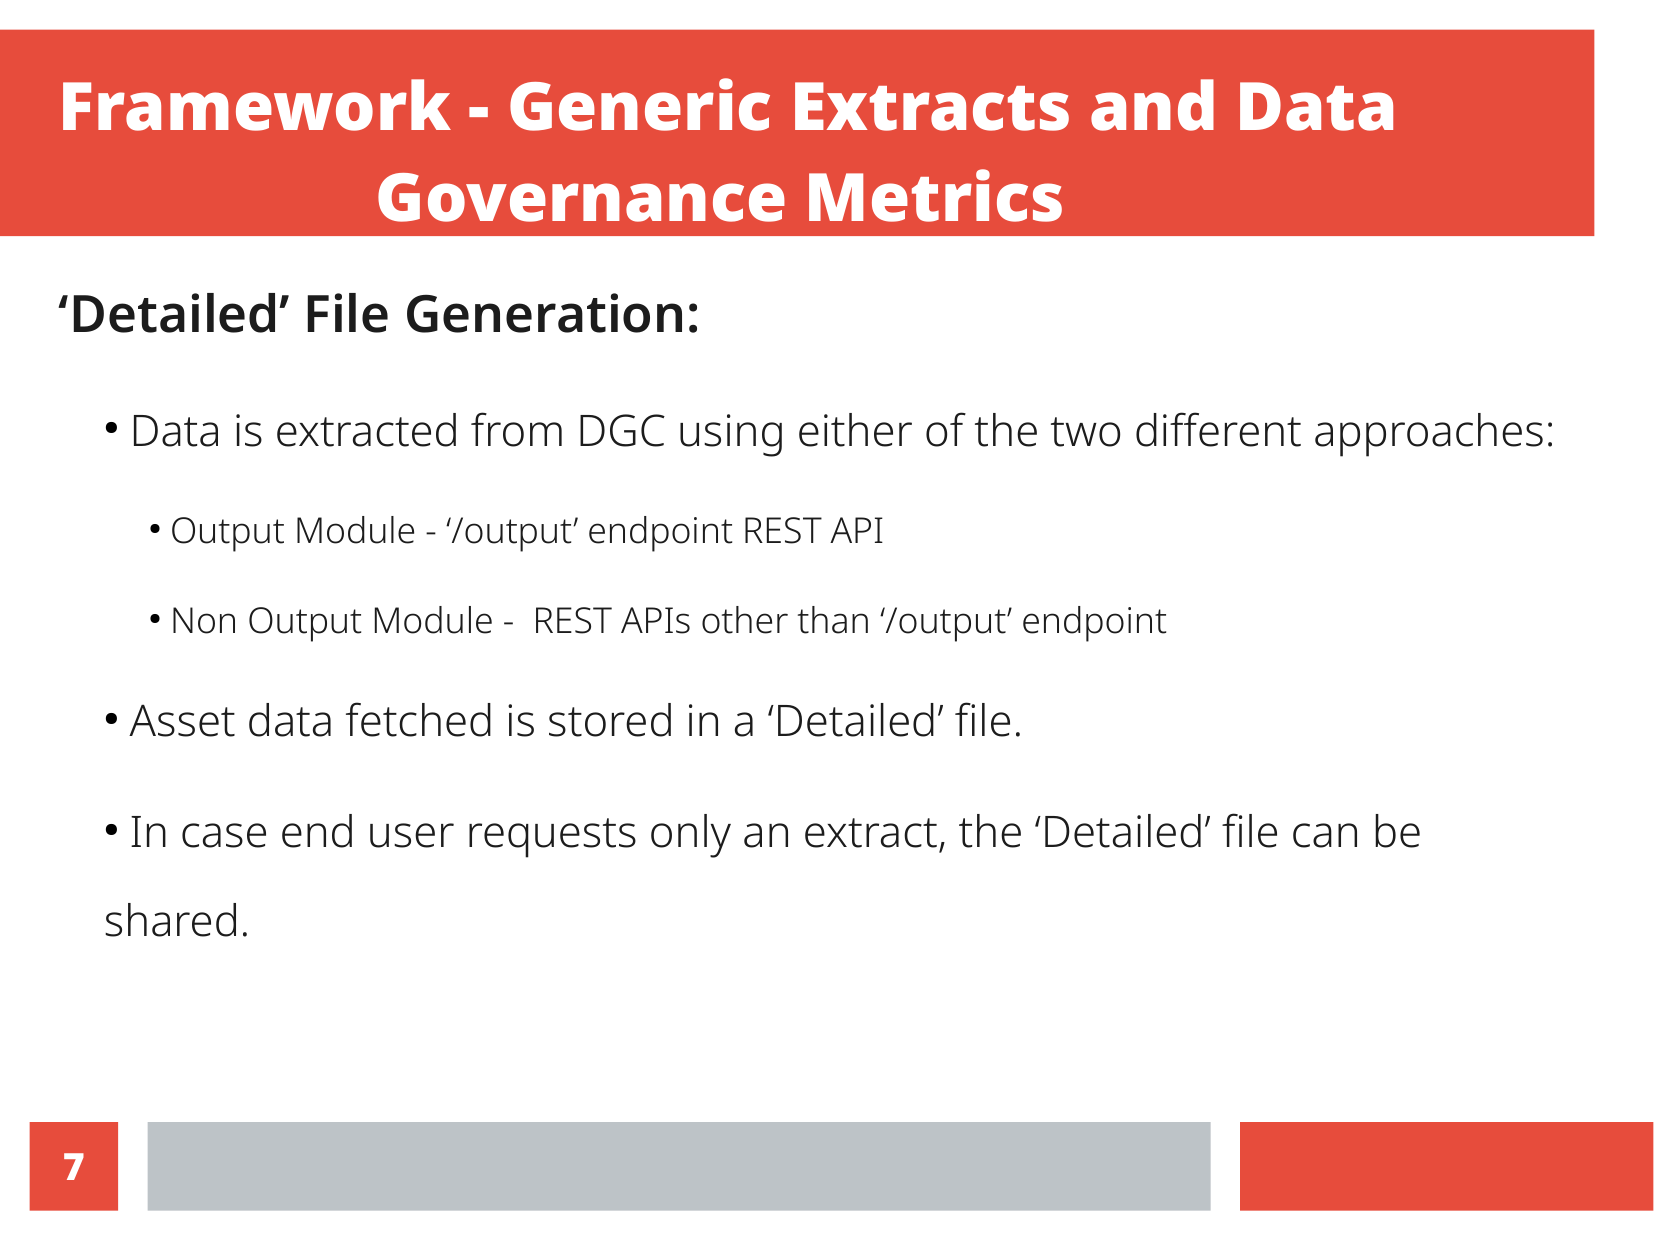

# Framework - Generic Extracts and Data Governance Metrics
‘Detailed’ File Generation:
 Data is extracted from DGC using either of the two different approaches:
 Output Module - ‘/output’ endpoint REST API
 Non Output Module - REST APIs other than ‘/output’ endpoint
 Asset data fetched is stored in a ‘Detailed’ file.
 In case end user requests only an extract, the ‘Detailed’ file can be shared.
7